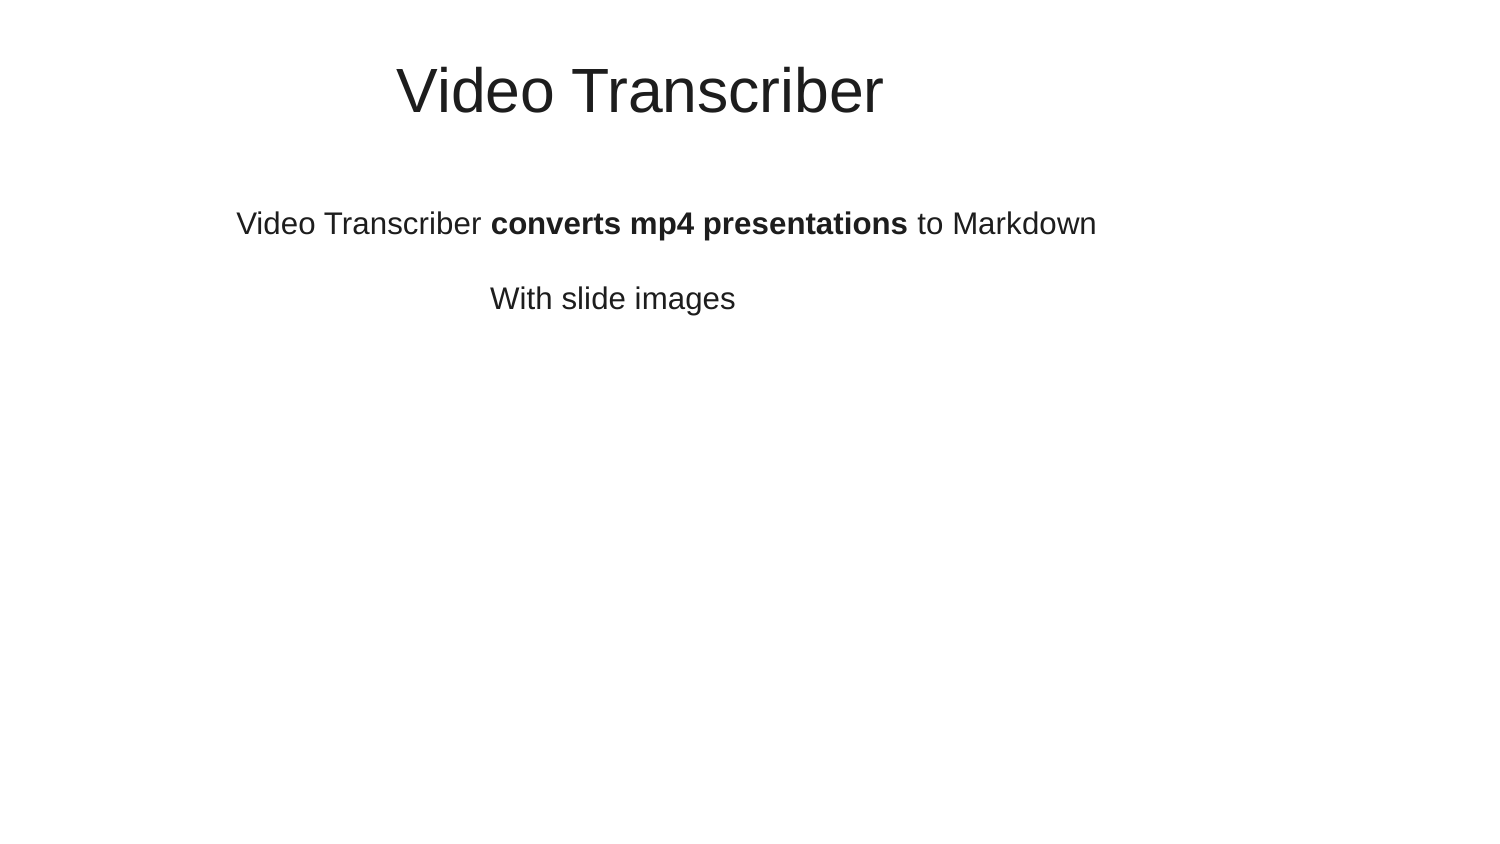

Video Transcriber
Video Transcriber converts mp4 presentations to Markdown
With slide images